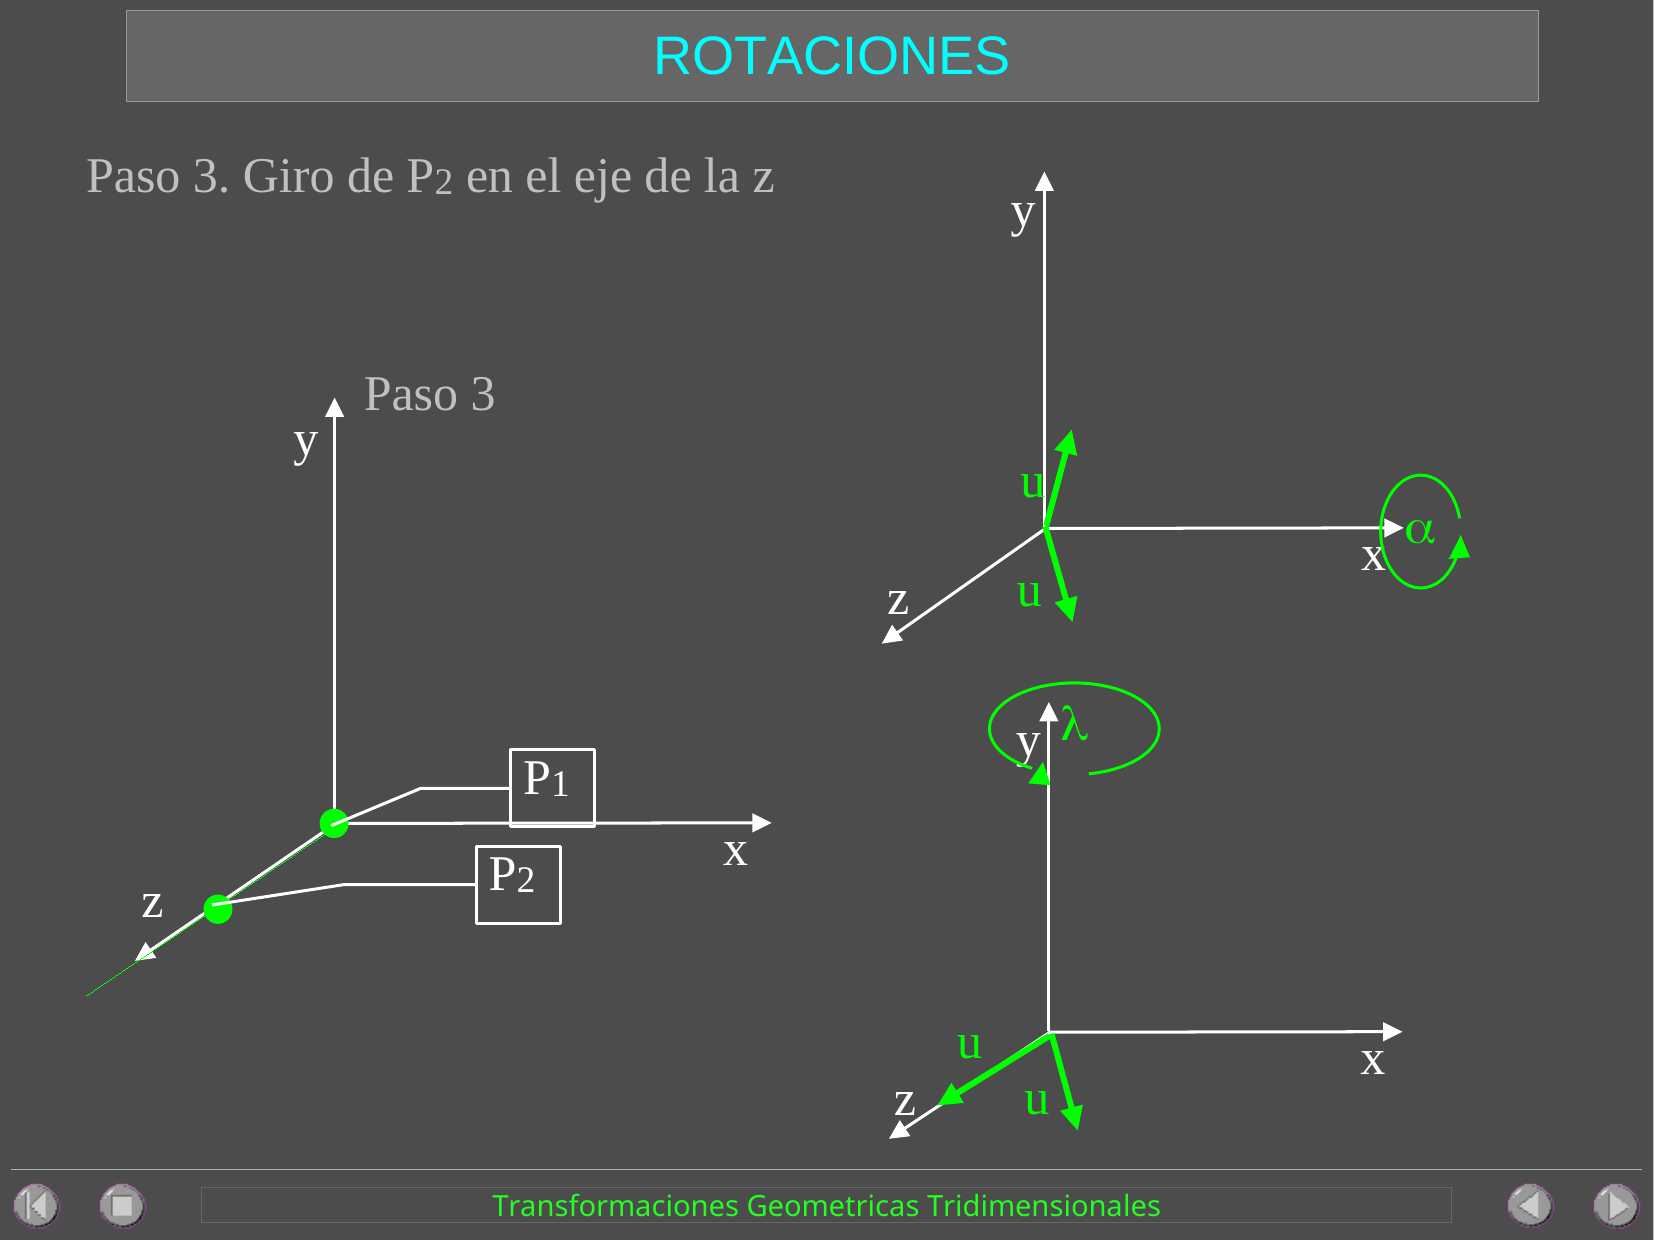

# ROTACIONES
Paso 3. Giro de P2 en el eje de la z
y
x
z
Paso 3
y
x
z
u
a
u
l
y
x
z
u
u